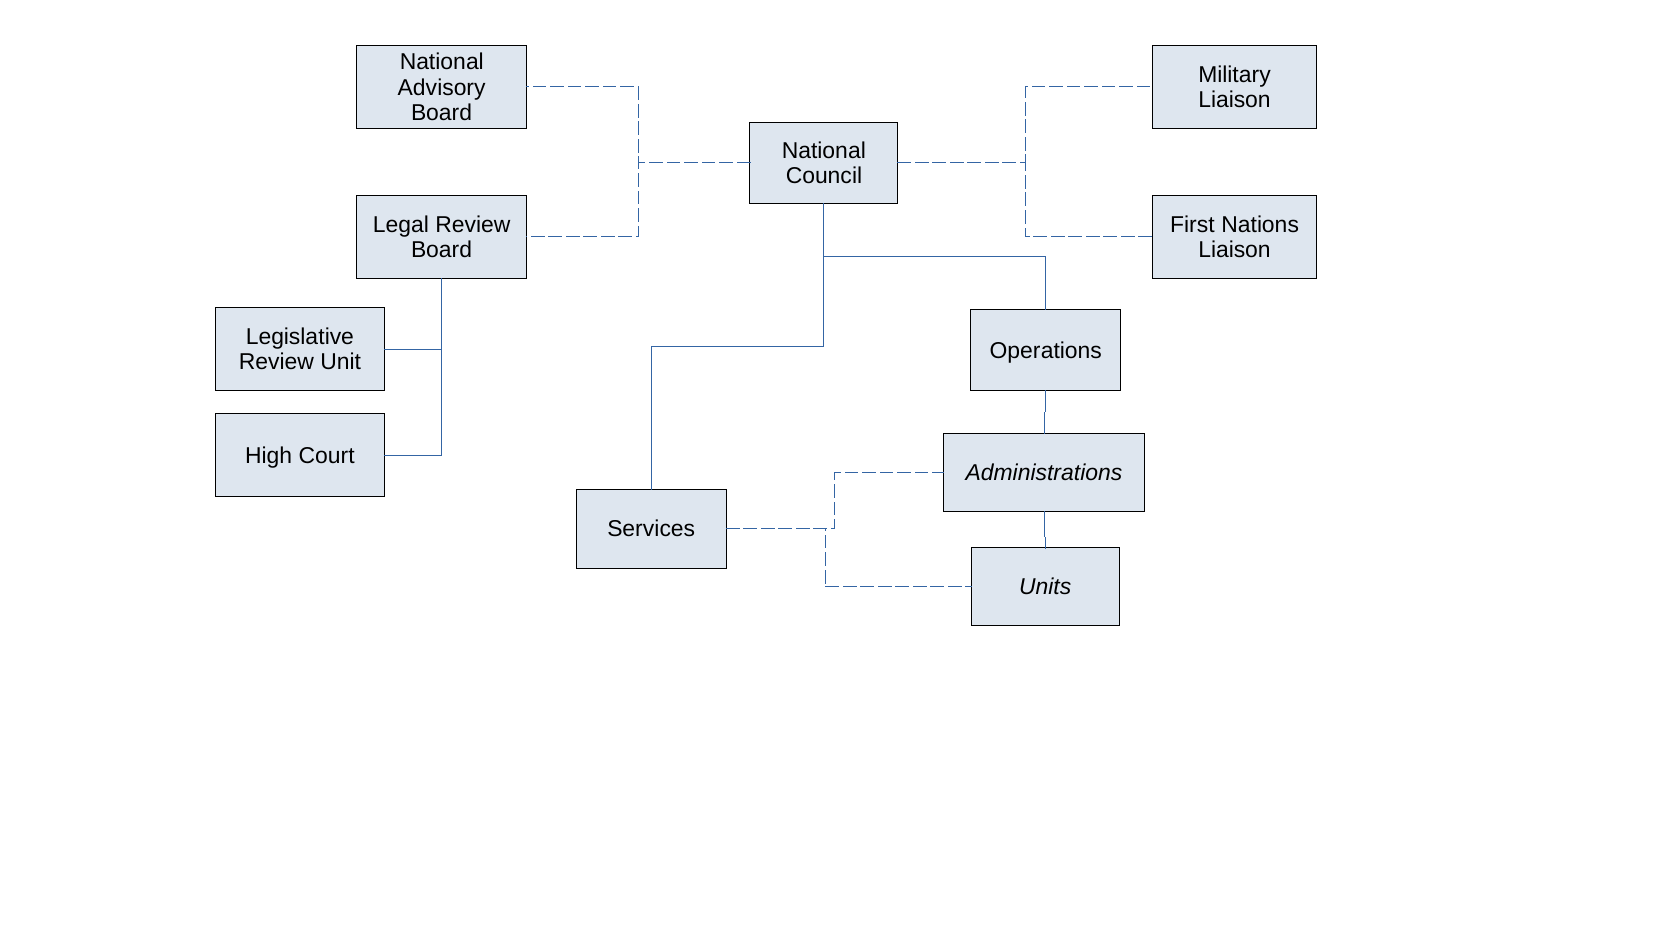

National Advisory Board
Military Liaison
National Council
Legal Review Board
First Nations Liaison
Legislative Review Unit
Operations
High Court
Administrations
Services
Units